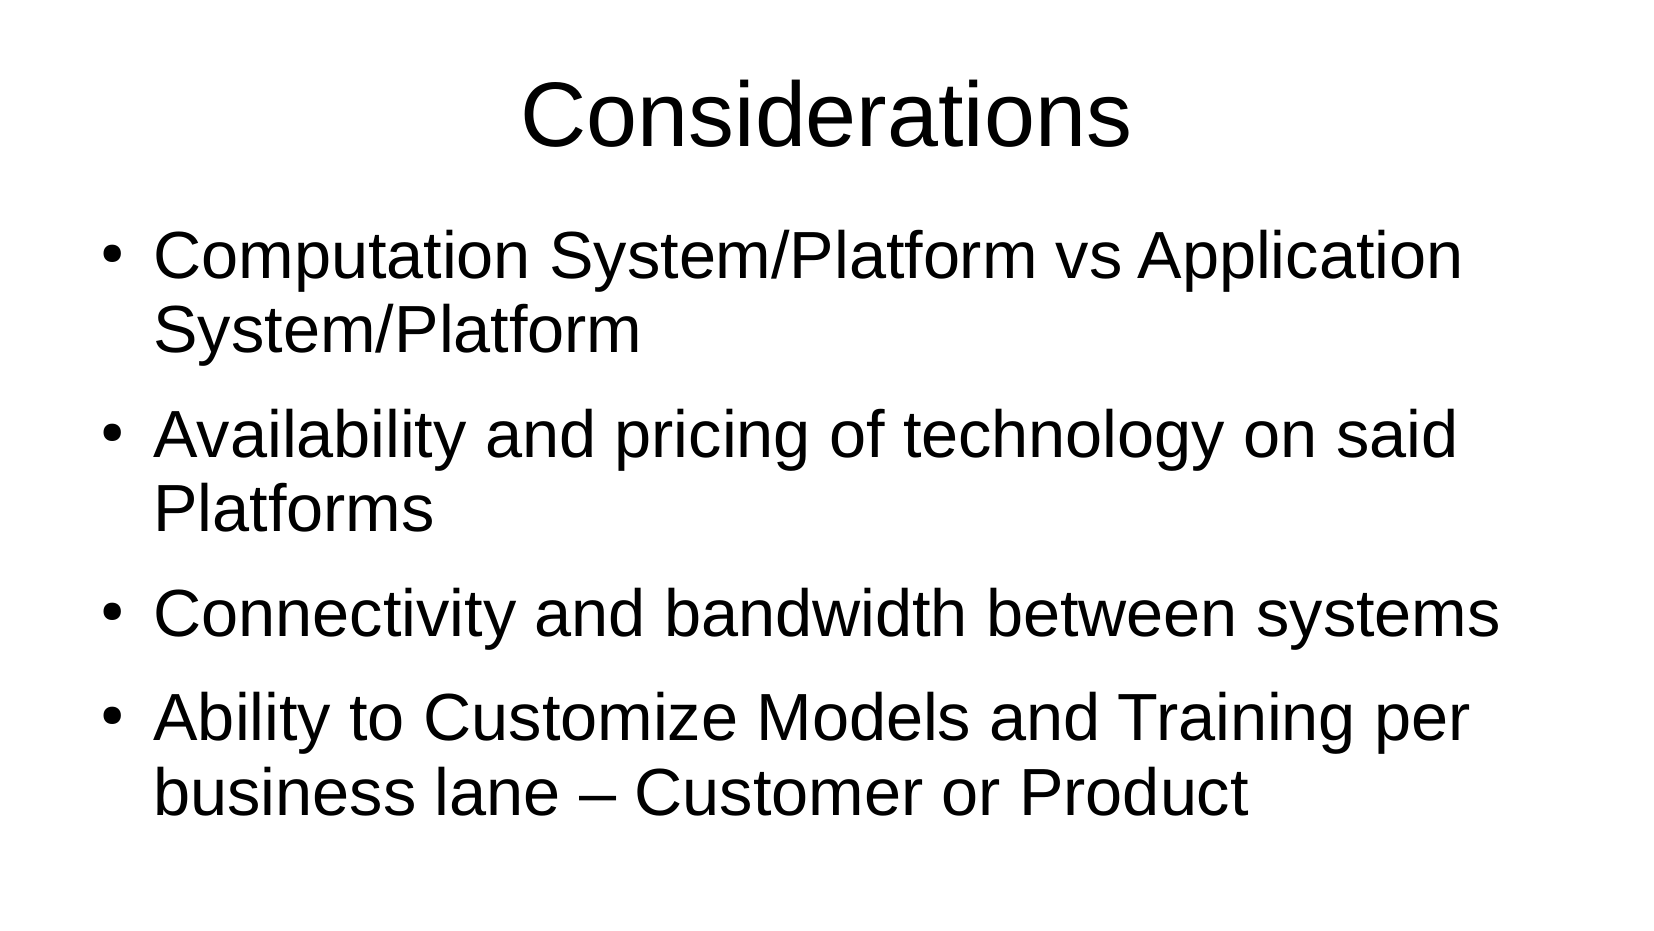

# Considerations
Computation System/Platform vs Application System/Platform
Availability and pricing of technology on said Platforms
Connectivity and bandwidth between systems
Ability to Customize Models and Training per business lane – Customer or Product